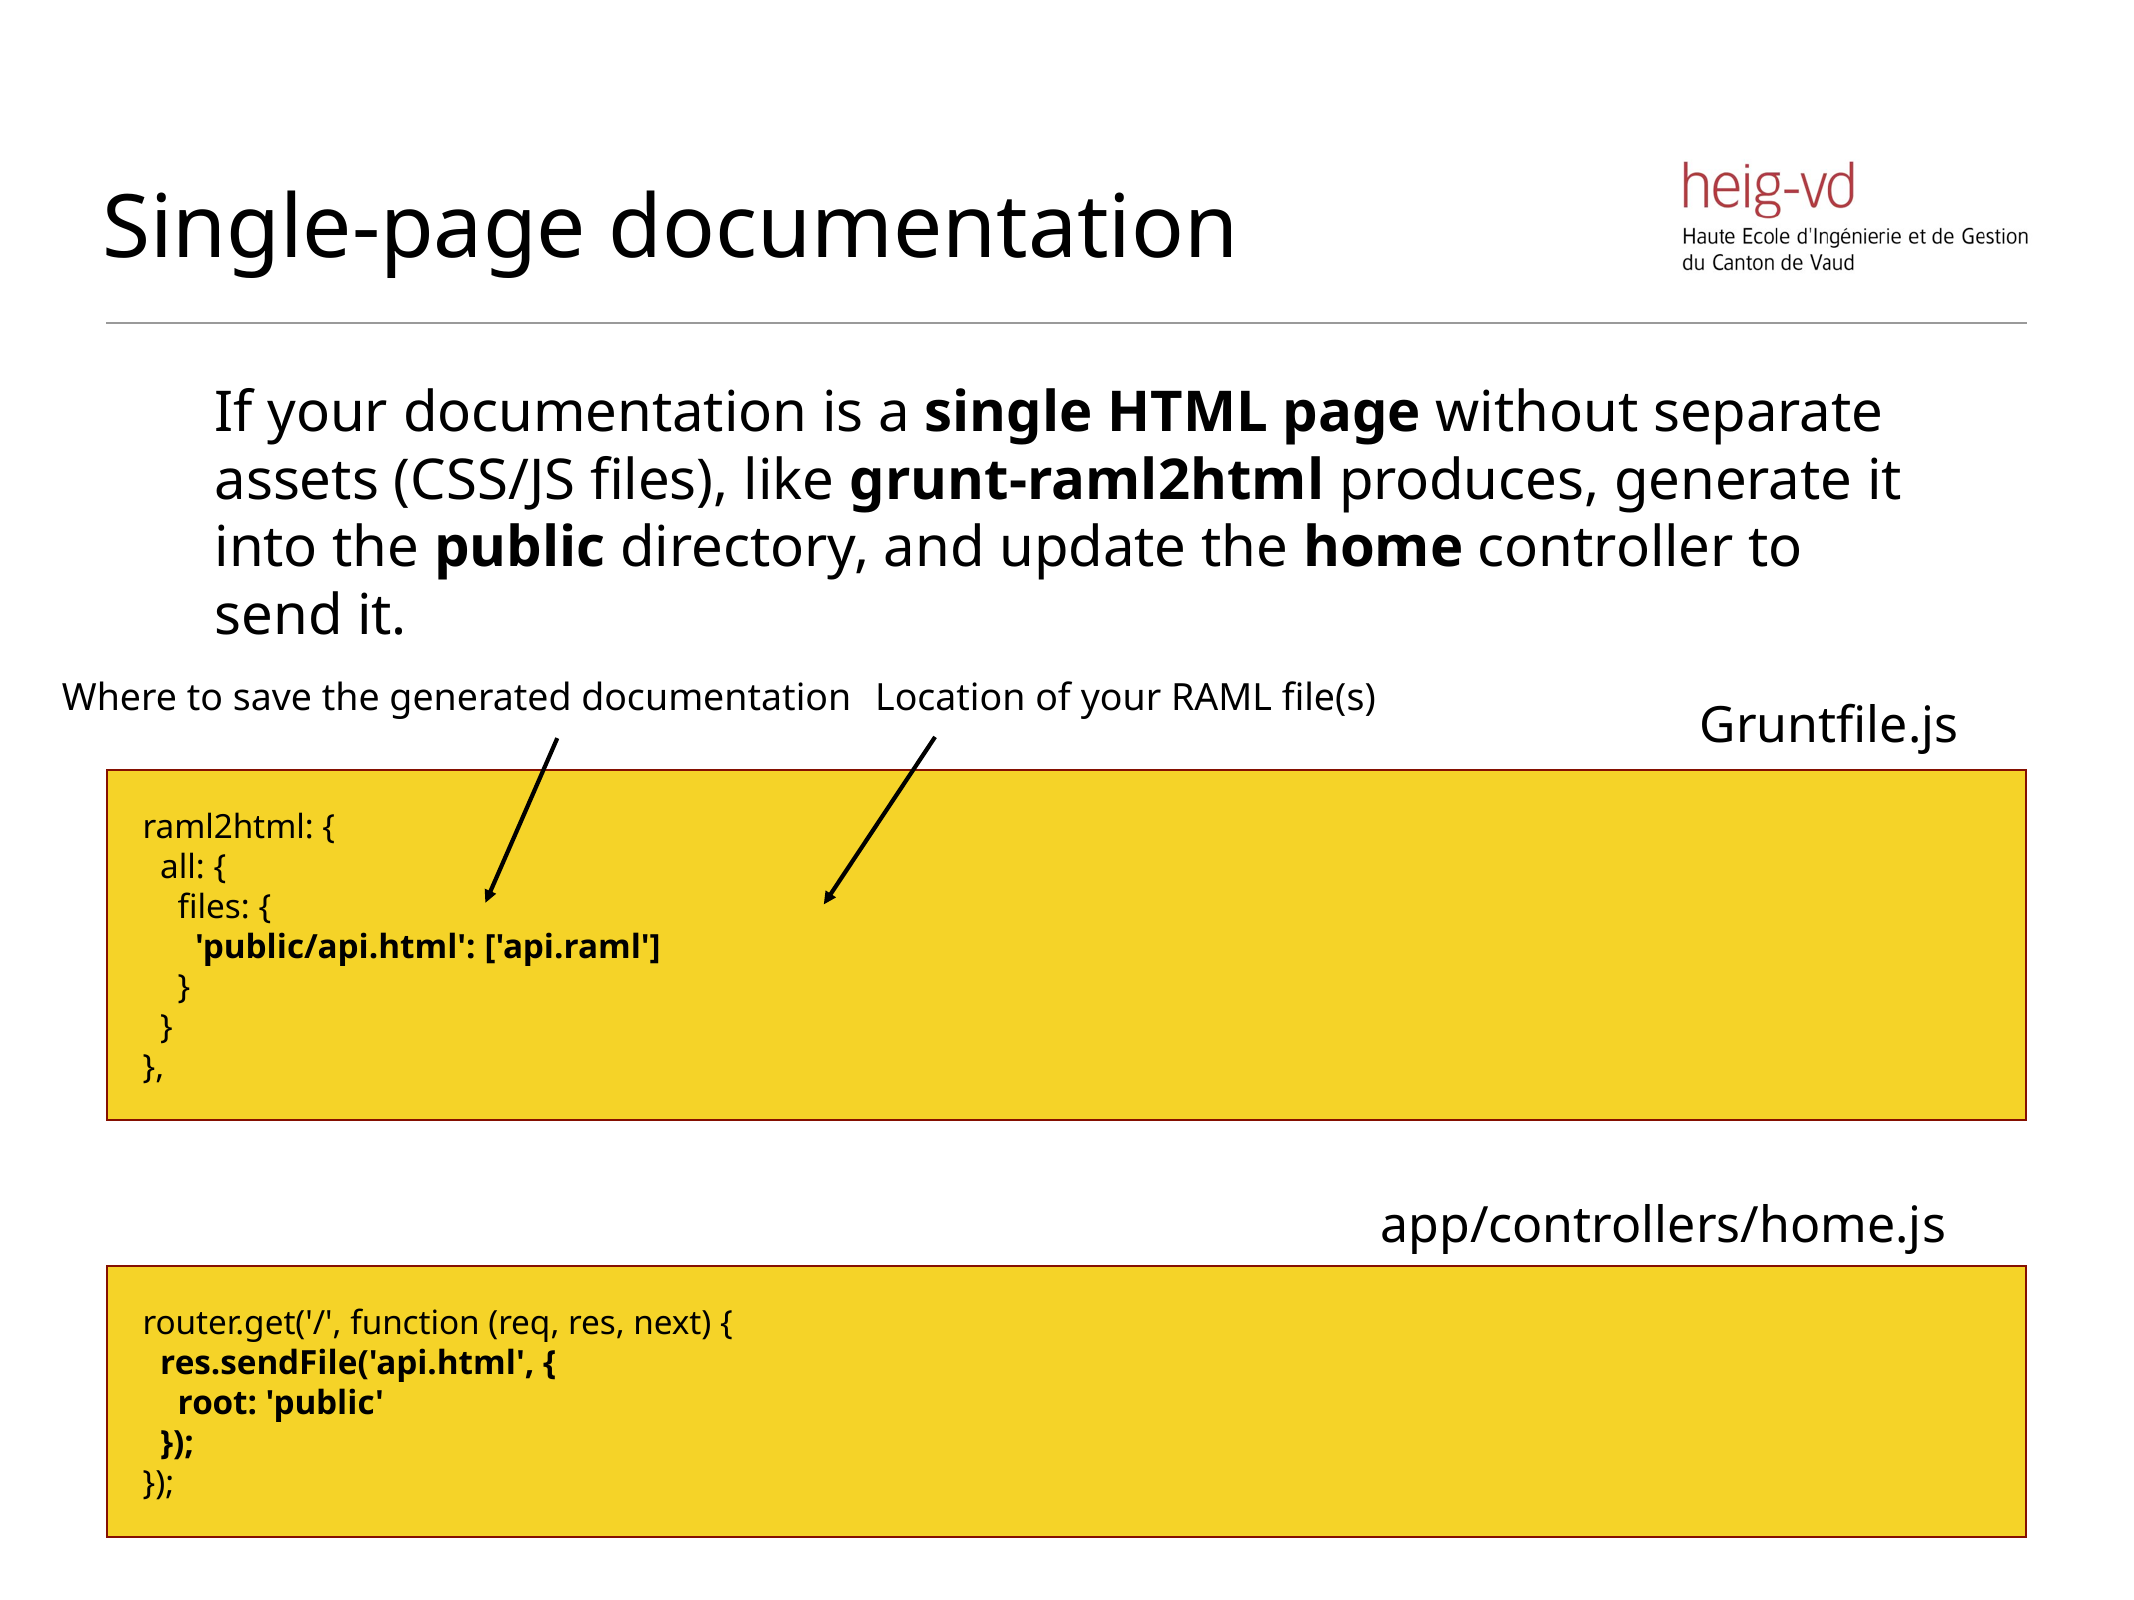

# Single-page documentation
If your documentation is a single HTML page without separate assets (CSS/JS files), like grunt-raml2html produces, generate it into the public directory, and update the home controller to send it.
Where to save the generated documentation
Location of your RAML file(s)
Gruntfile.js
raml2html: {
 all: {
 files: {
 'public/api.html': ['api.raml']
 }
 }
},
app/controllers/home.js
router.get('/', function (req, res, next) {
 res.sendFile('api.html', {
 root: 'public'
 });
});